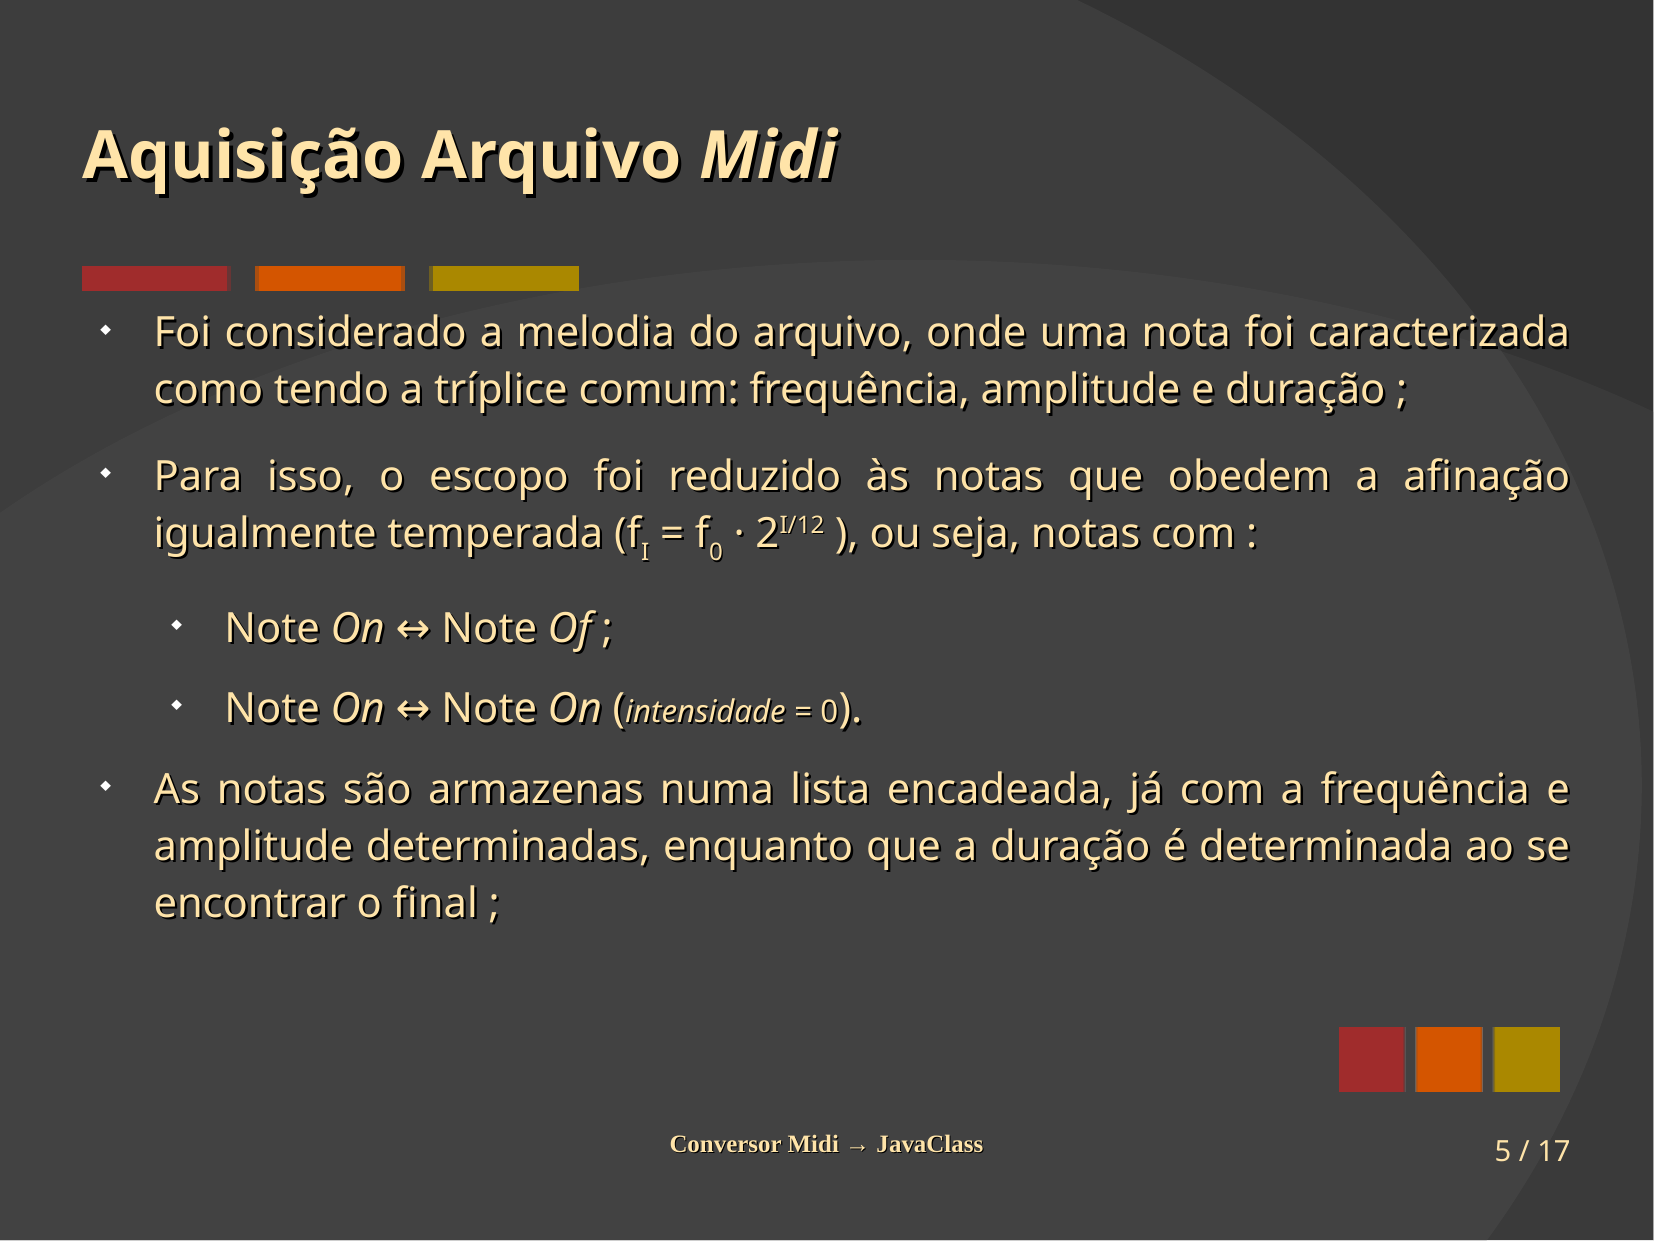

# Aquisição Arquivo Midi
Foi considerado a melodia do arquivo, onde uma nota foi caracterizada como tendo a tríplice comum: frequência, amplitude e duração ;
Para isso, o escopo foi reduzido às notas que obedem a afinação igualmente temperada (fI = f0 · 2I/12 ), ou seja, notas com :
Note On ↔ Note Of ;
Note On ↔ Note On (intensidade = 0).
As notas são armazenas numa lista encadeada, já com a frequência e amplitude determinadas, enquanto que a duração é determinada ao se encontrar o final ;
5